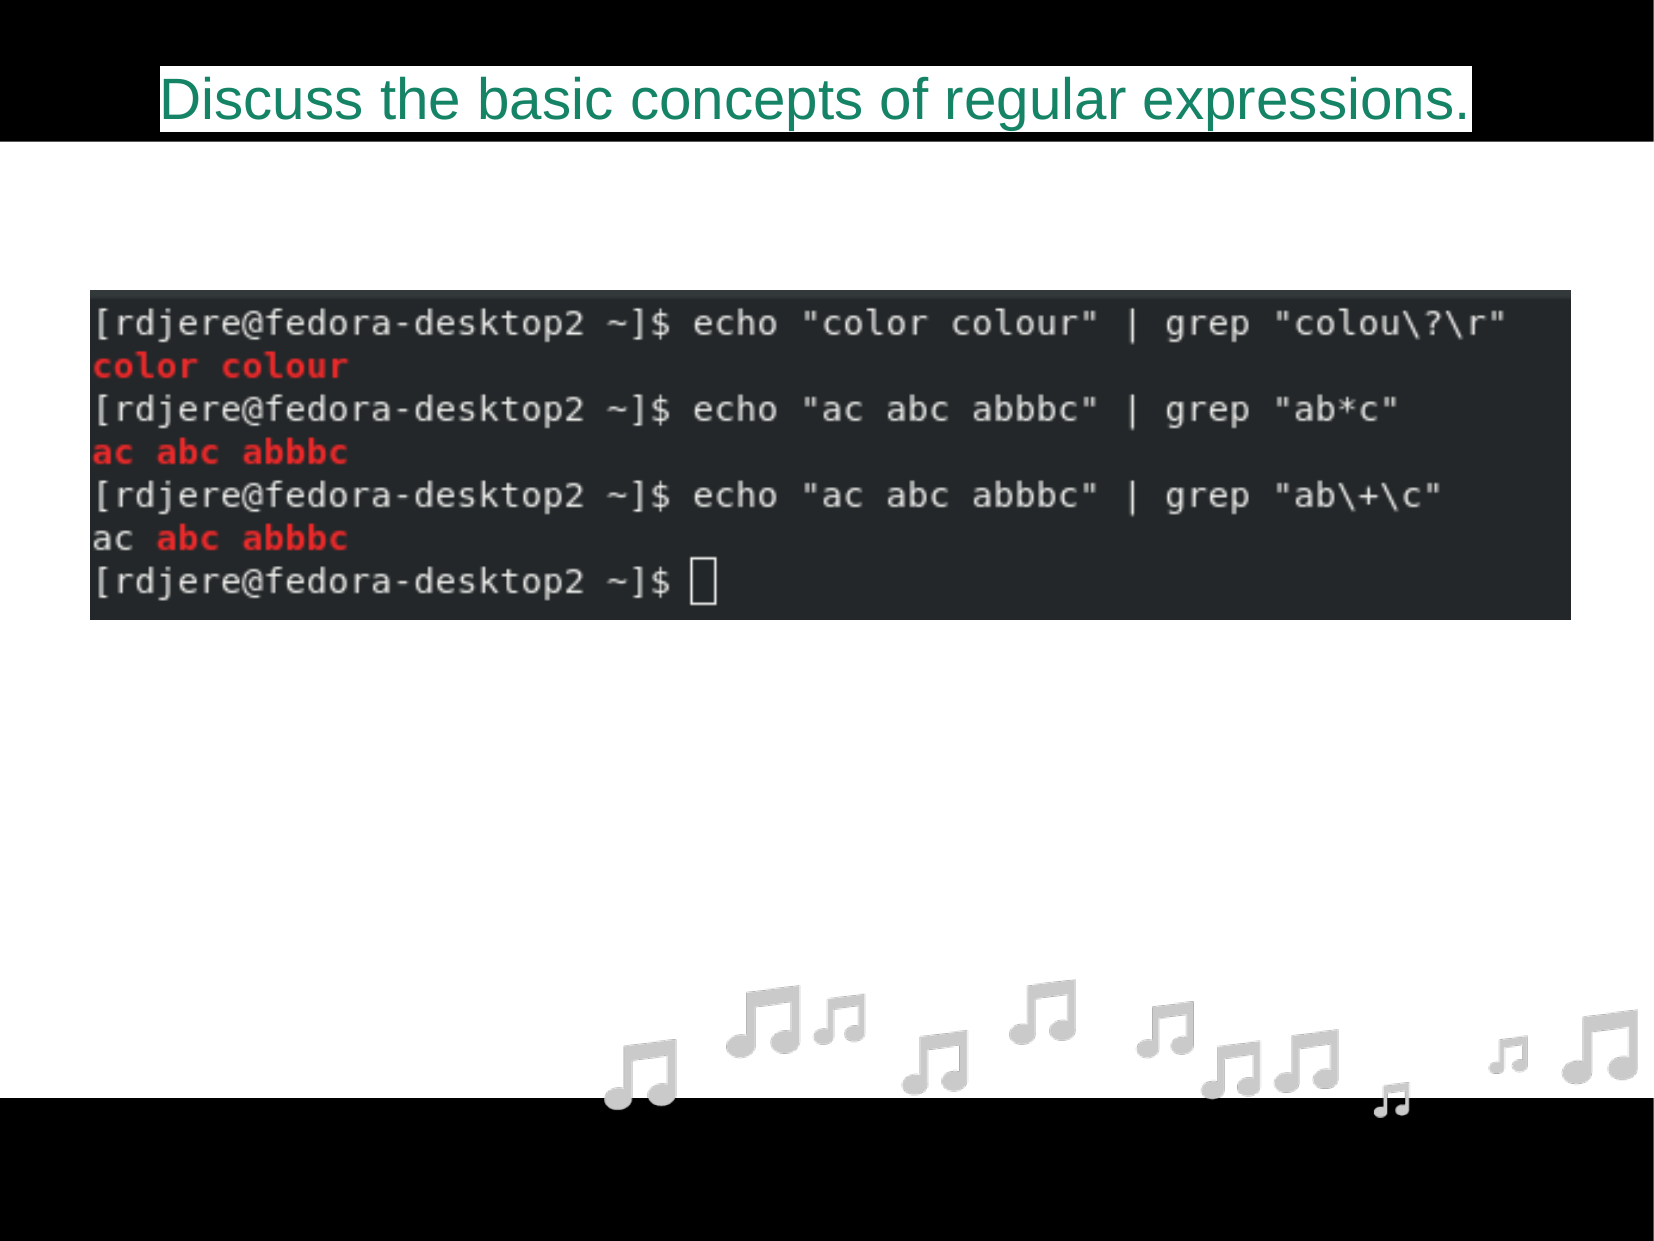

# Discuss the basic concepts of regular expressions.